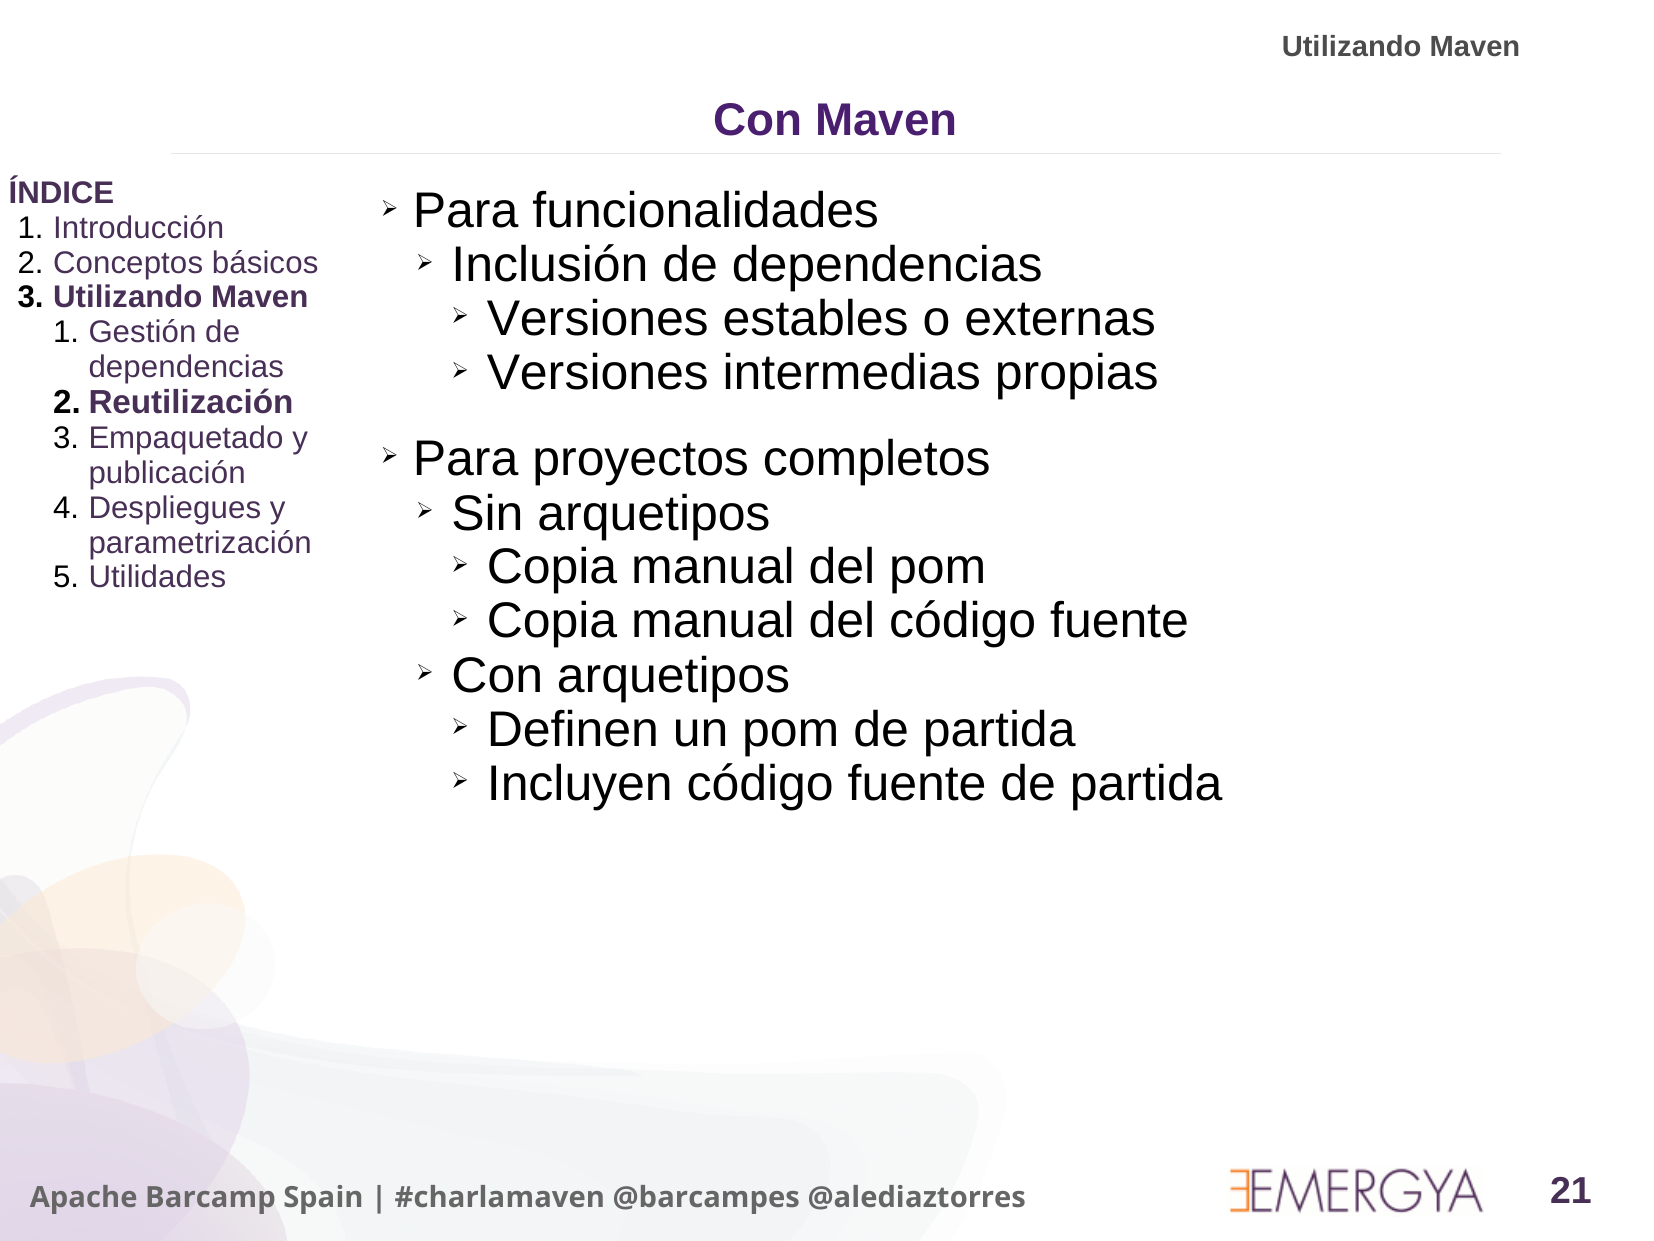

Utilizando Maven
Con Maven
ÍNDICE
Introducción
Conceptos básicos
Utilizando Maven
Gestión de dependencias
Reutilización
Empaquetado y publicación
Despliegues y parametrización
Utilidades
 Para funcionalidades
Inclusión de dependencias
Versiones estables o externas
Versiones intermedias propias
#
 Para proyectos completos
Sin arquetipos
Copia manual del pom
Copia manual del código fuente
Con arquetipos
Definen un pom de partida
Incluyen código fuente de partida